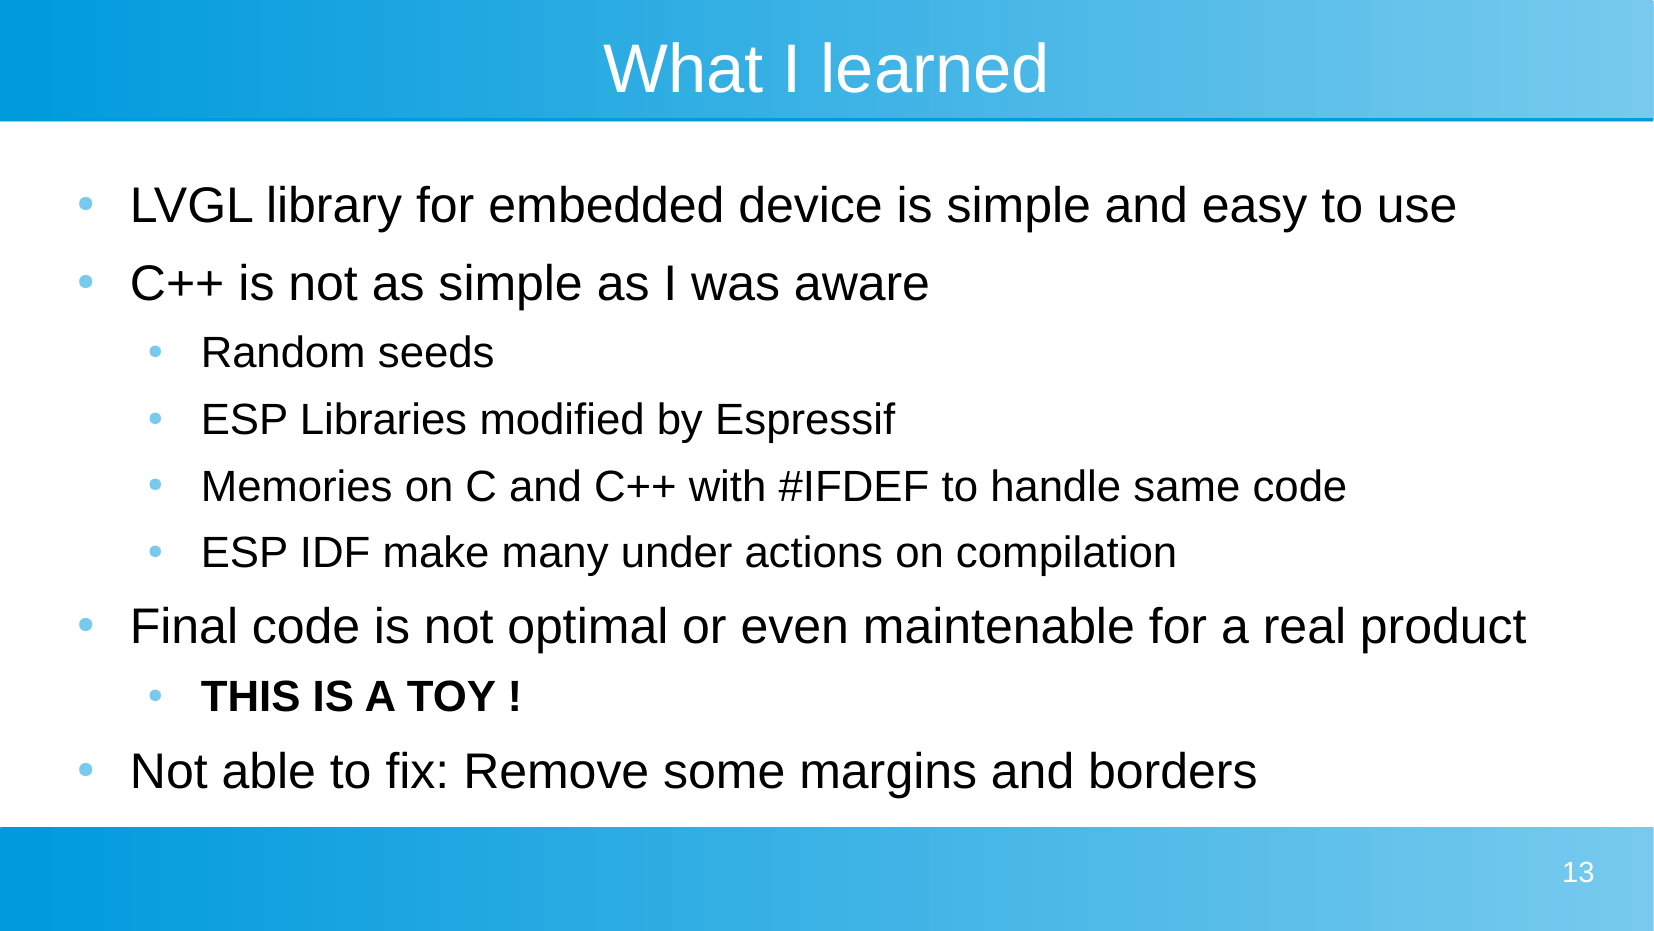

# What I learned
LVGL library for embedded device is simple and easy to use
C++ is not as simple as I was aware
Random seeds
ESP Libraries modified by Espressif
Memories on C and C++ with #IFDEF to handle same code
ESP IDF make many under actions on compilation
Final code is not optimal or even maintenable for a real product
THIS IS A TOY !
Not able to fix: Remove some margins and borders
13